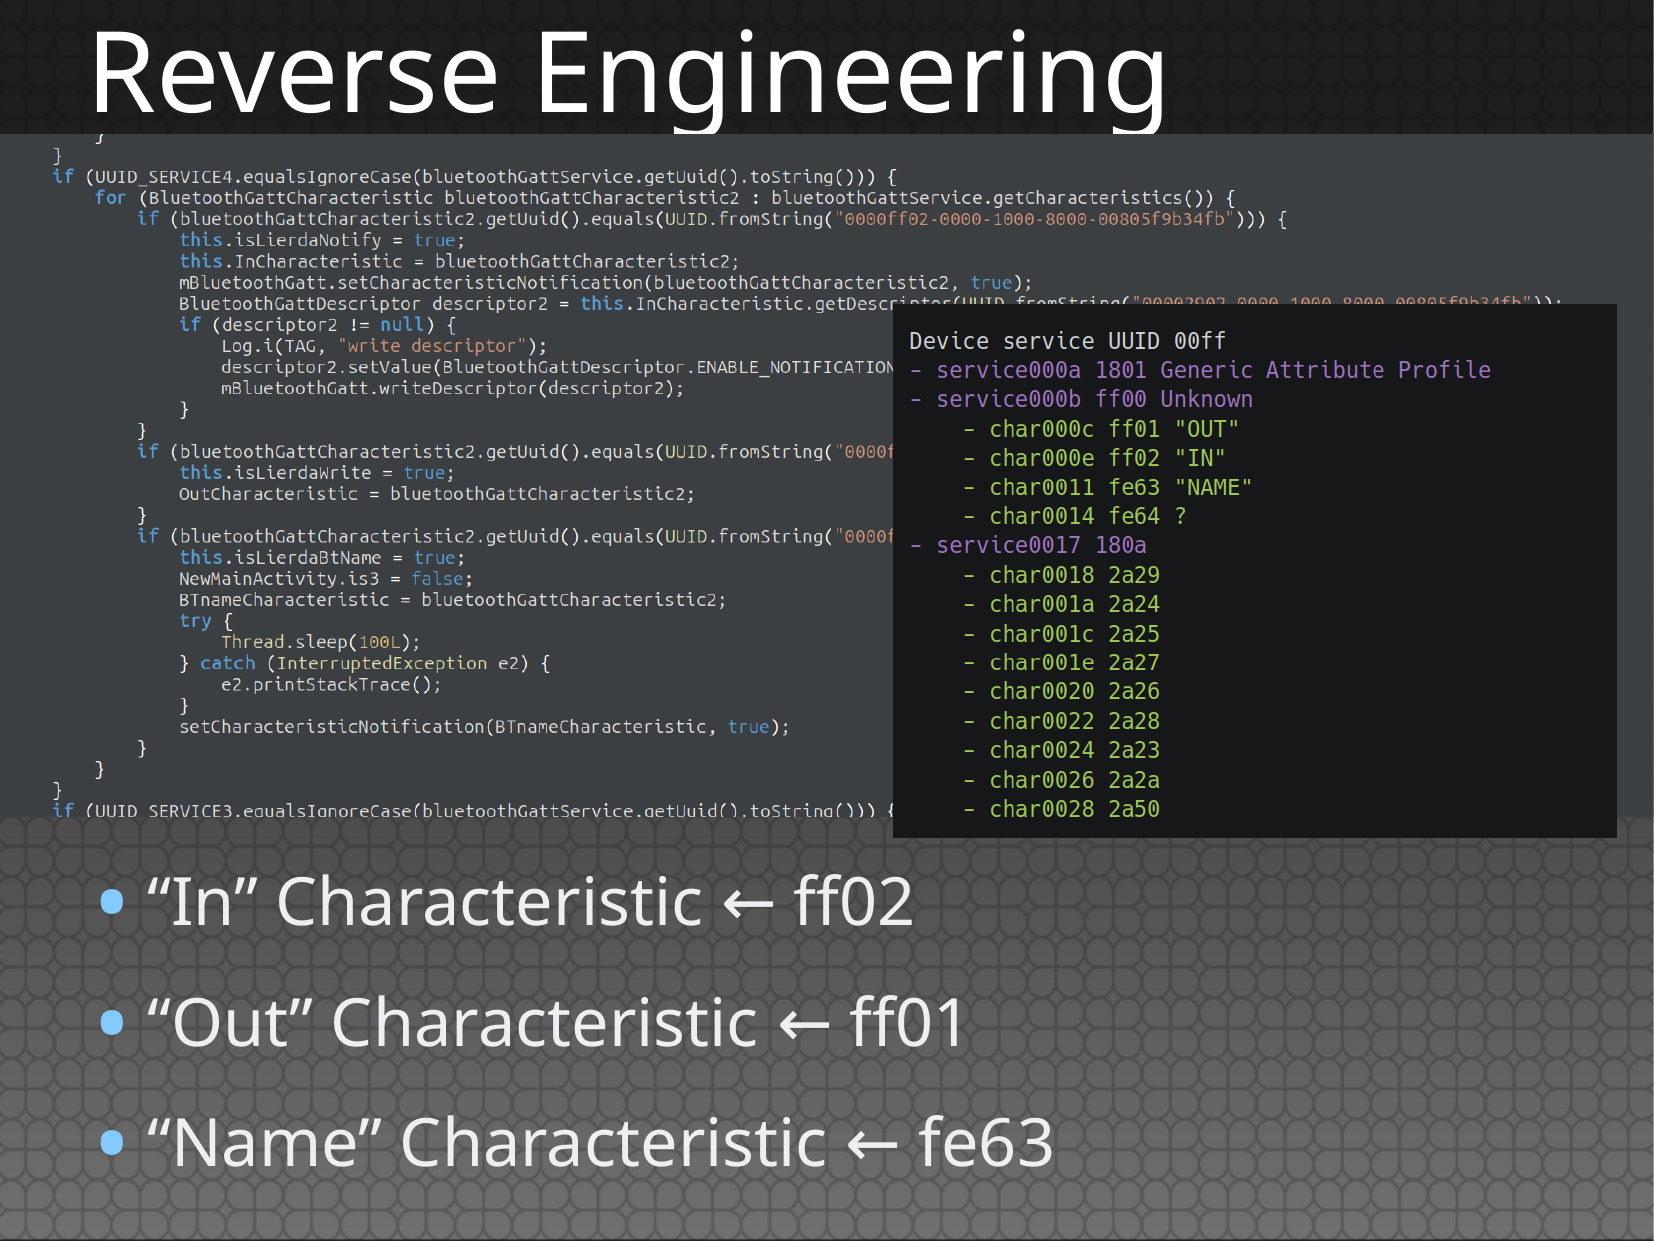

Reverse Engineering
# “In” Characteristic ← ff02
“Out” Characteristic ← ff01
“Name” Characteristic ← fe63